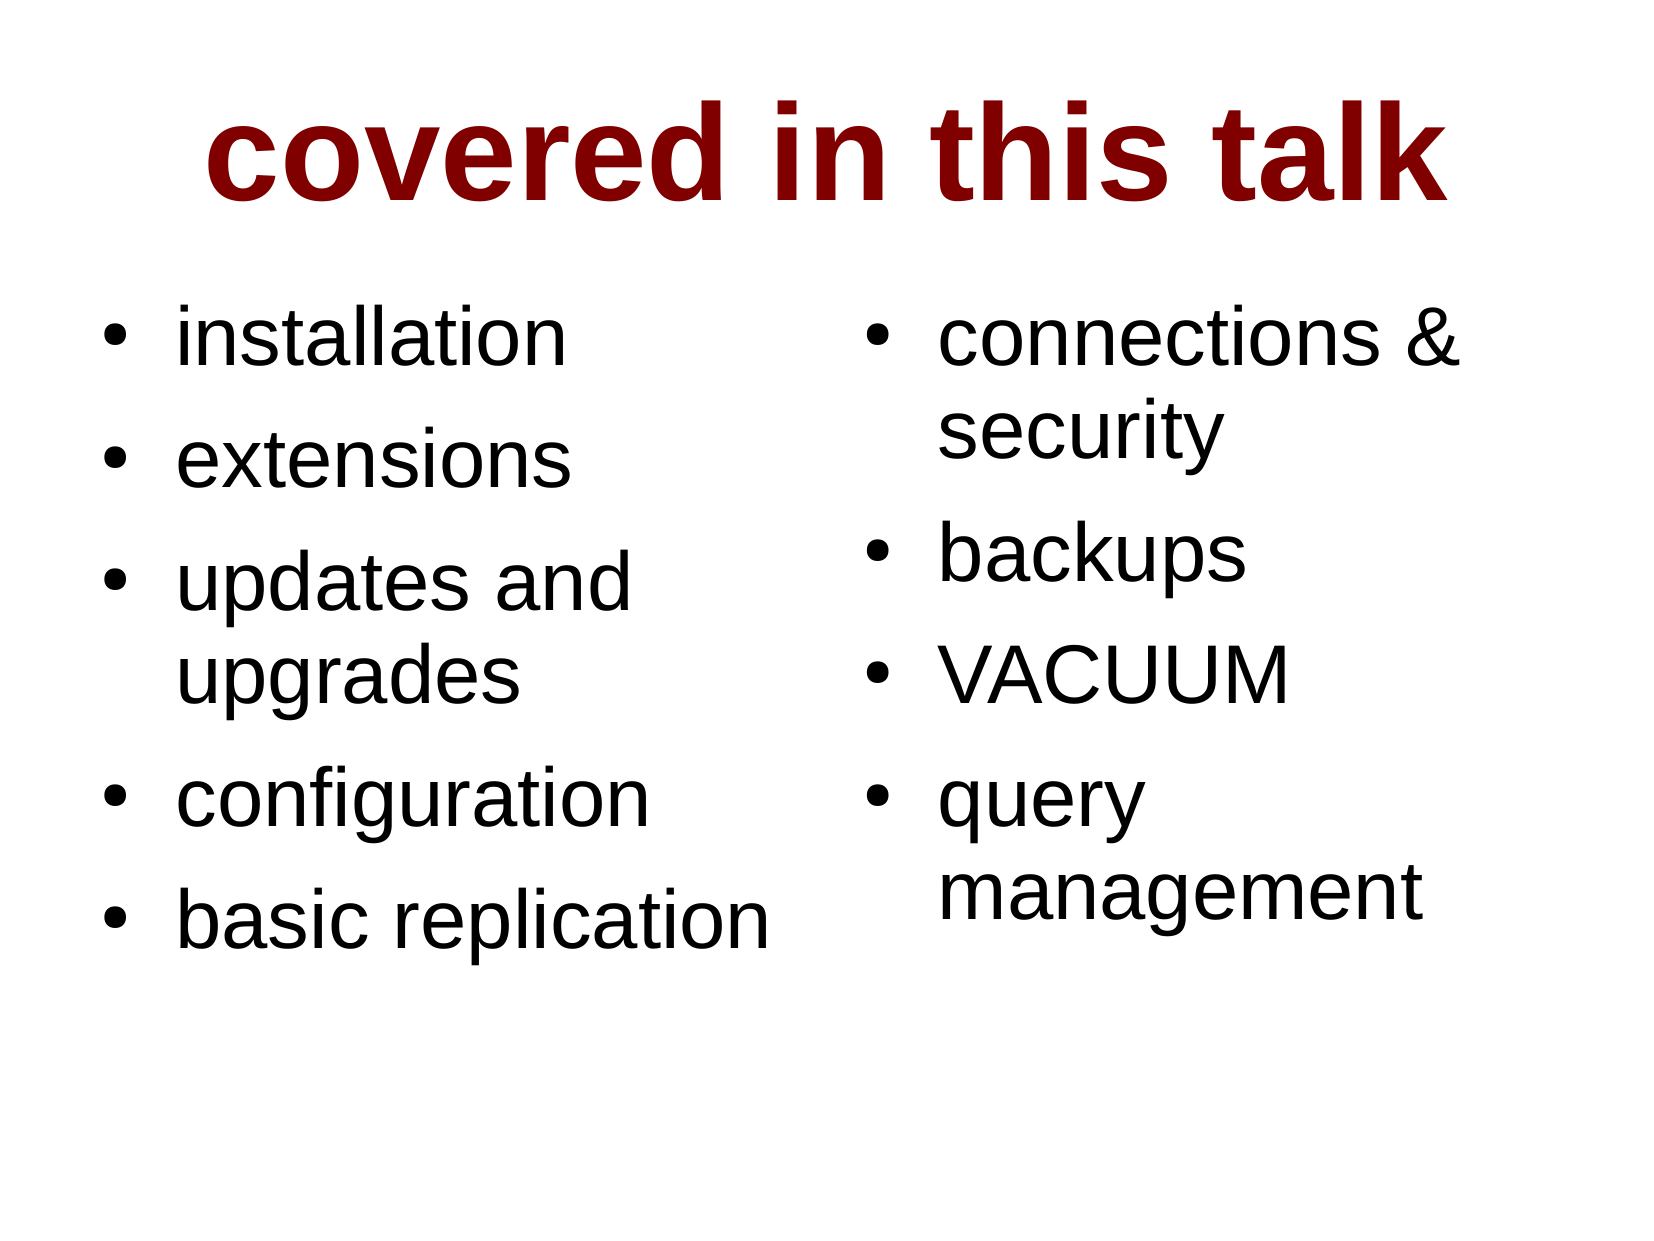

# covered in this talk
installation
extensions
updates and upgrades
configuration
basic replication
connections & security
backups
VACUUM
query management